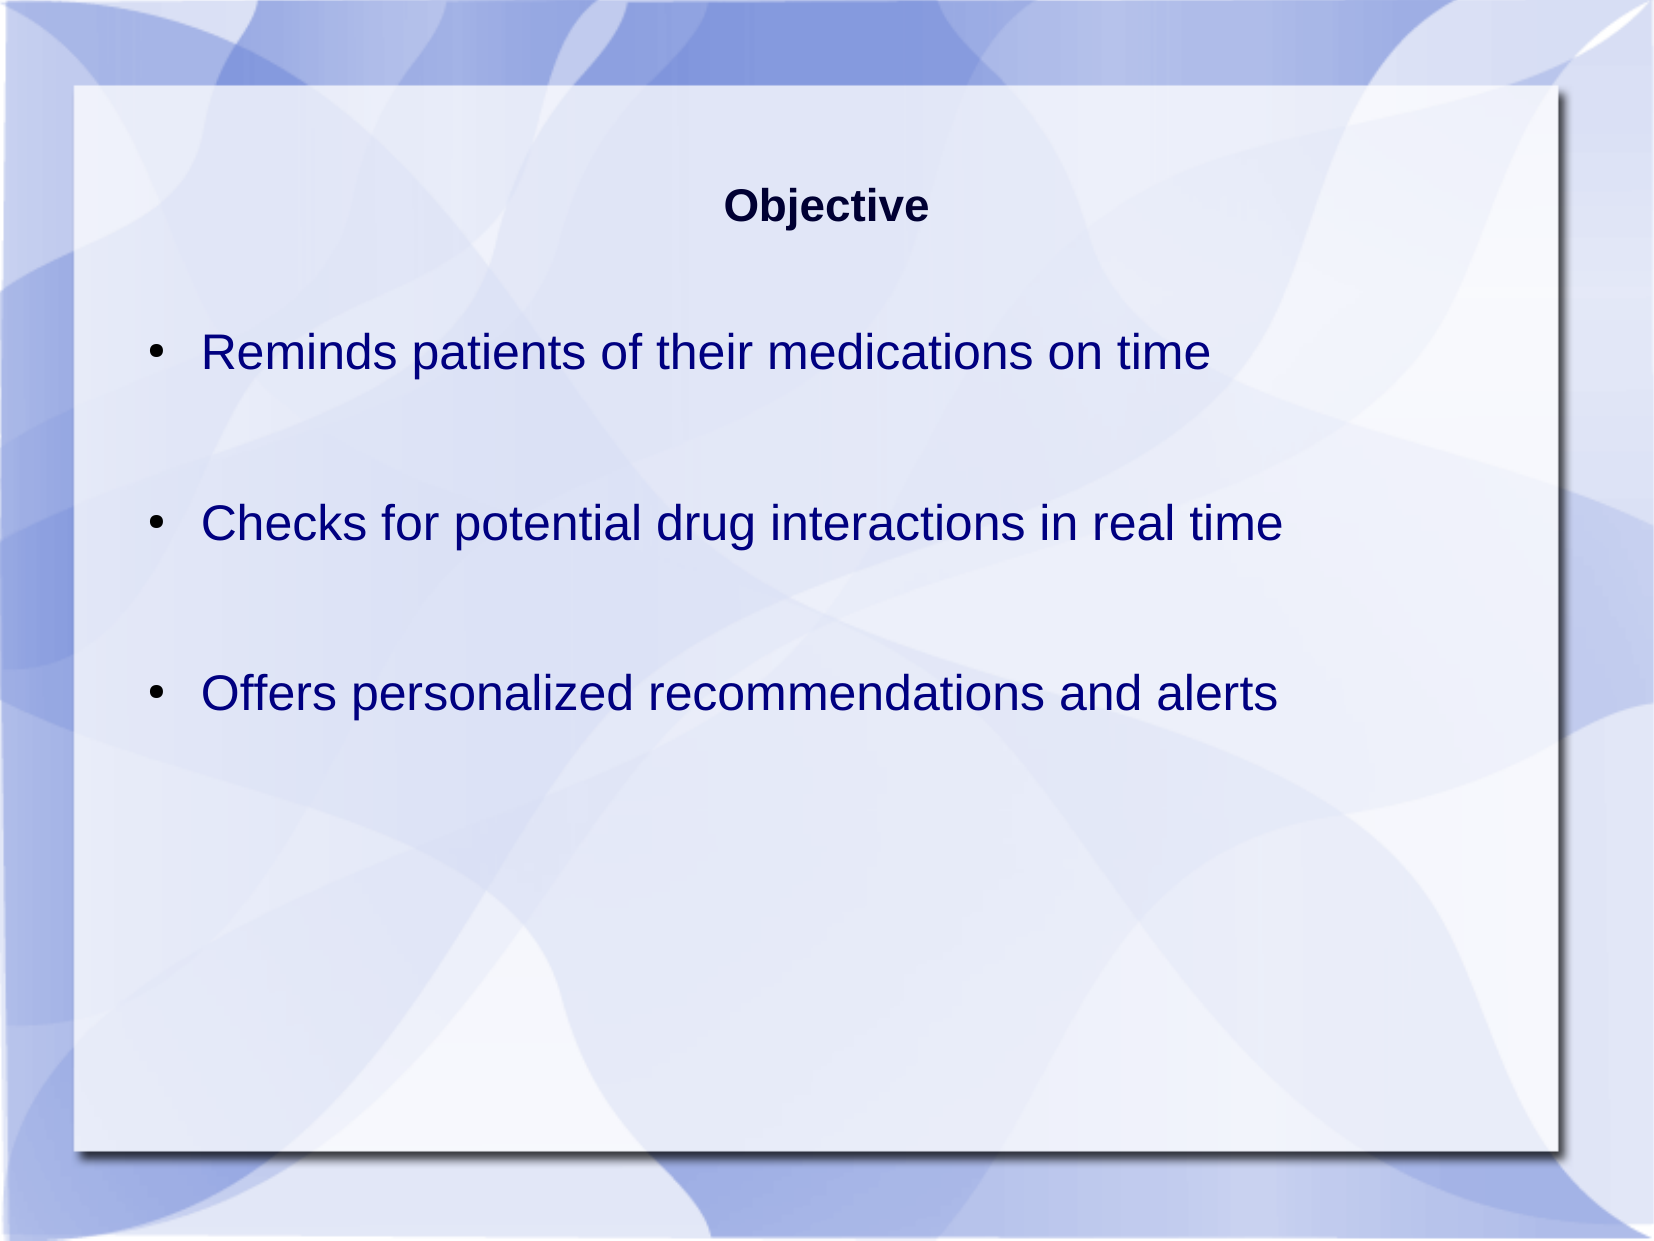

# Objective
Reminds patients of their medications on time
Checks for potential drug interactions in real time
Offers personalized recommendations and alerts